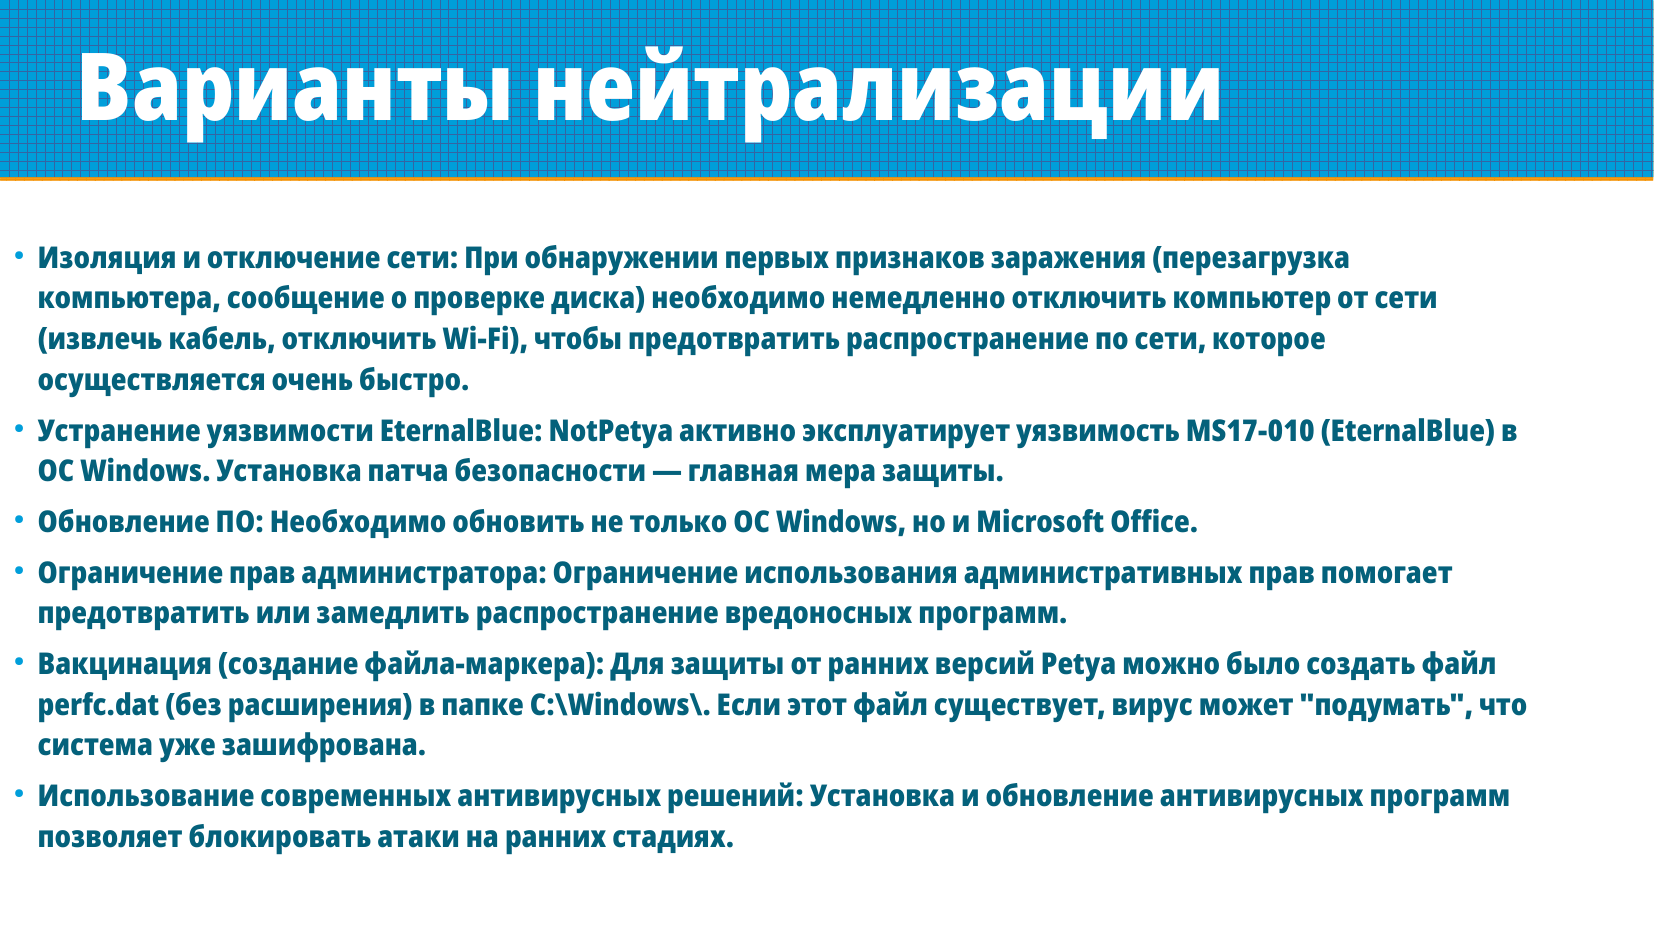

# Варианты нейтрализации
Изоляция и отключение сети: При обнаружении первых признаков заражения (перезагрузка компьютера, сообщение о проверке диска) необходимо немедленно отключить компьютер от сети (извлечь кабель, отключить Wi-Fi), чтобы предотвратить распространение по сети, которое осуществляется очень быстро.
Устранение уязвимости EternalBlue: NotPetya активно эксплуатирует уязвимость MS17-010 (EternalBlue) в ОС Windows. Установка патча безопасности — главная мера защиты.
Обновление ПО: Необходимо обновить не только ОС Windows, но и Microsoft Office.
Ограничение прав администратора: Ограничение использования административных прав помогает предотвратить или замедлить распространение вредоносных программ.
Вакцинация (создание файла-маркера): Для защиты от ранних версий Petya можно было создать файл perfc.dat (без расширения) в папке C:\Windows\. Если этот файл существует, вирус может "подумать", что система уже зашифрована.
Использование современных антивирусных решений: Установка и обновление антивирусных программ позволяет блокировать атаки на ранних стадиях.